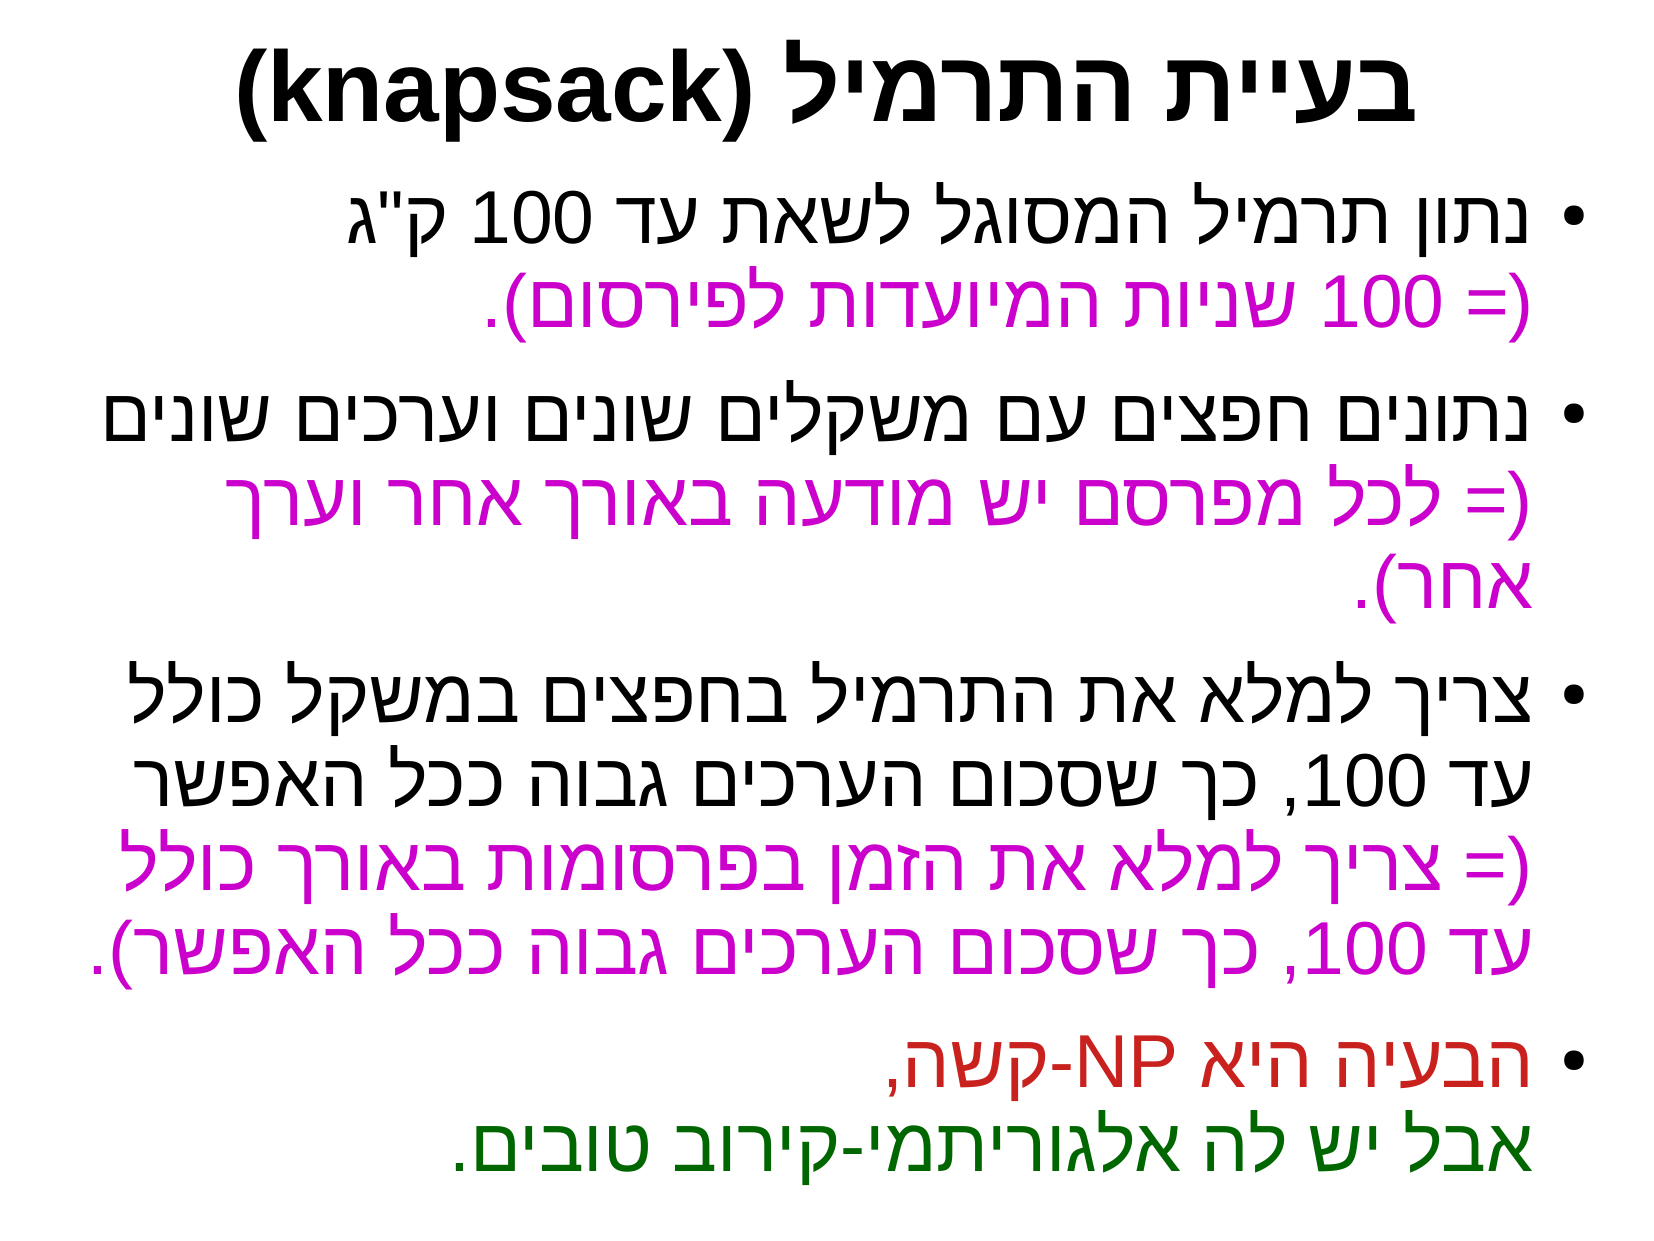

בעיית התרמיל (knapsack)
# נתון תרמיל המסוגל לשאת עד 100 ק"ג (= 100 שניות המיועדות לפירסום).
נתונים חפצים עם משקלים שונים וערכים שונים
(= לכל מפרסם יש מודעה באורך אחר וערך אחר).
צריך למלא את התרמיל בחפצים במשקל כולל עד 100, כך שסכום הערכים גבוה ככל האפשר
(= צריך למלא את הזמן בפרסומות באורך כולל עד 100, כך שסכום הערכים גבוה ככל האפשר).
הבעיה היא NP-קשה,
אבל יש לה אלגוריתמי-קירוב טובים.